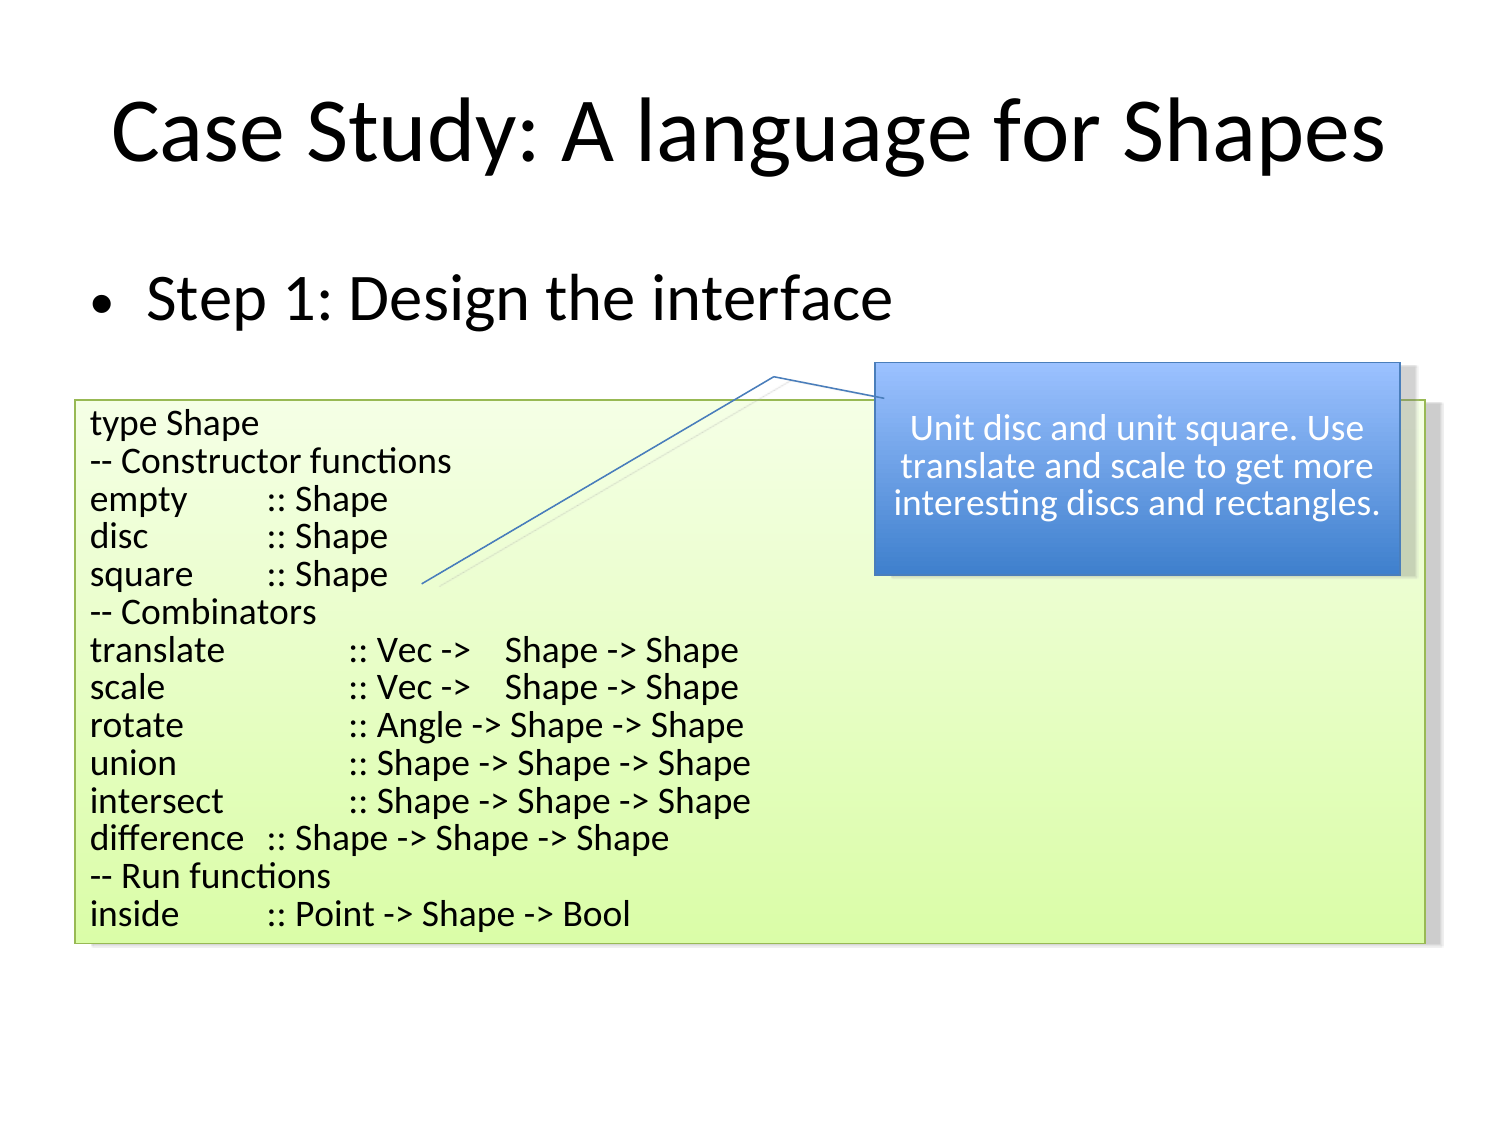

# Case Study: A language for Shapes
Step 1: Design the interface
Unit disc and unit square. Use translate and scale to get more interesting discs and rectangles.
type Shape
-- Constructor functions
empty	:: Shape
disc	:: Shape
square	:: Shape
-- Combinators
translate		:: Vec -> Shape -> Shape
scale		:: Vec -> Shape -> Shape
rotate		:: Angle -> Shape -> Shape
union		:: Shape -> Shape -> Shape
intersect		:: Shape -> Shape -> Shape
difference	:: Shape -> Shape -> Shape
-- Run functions
inside	:: Point -> Shape -> Bool